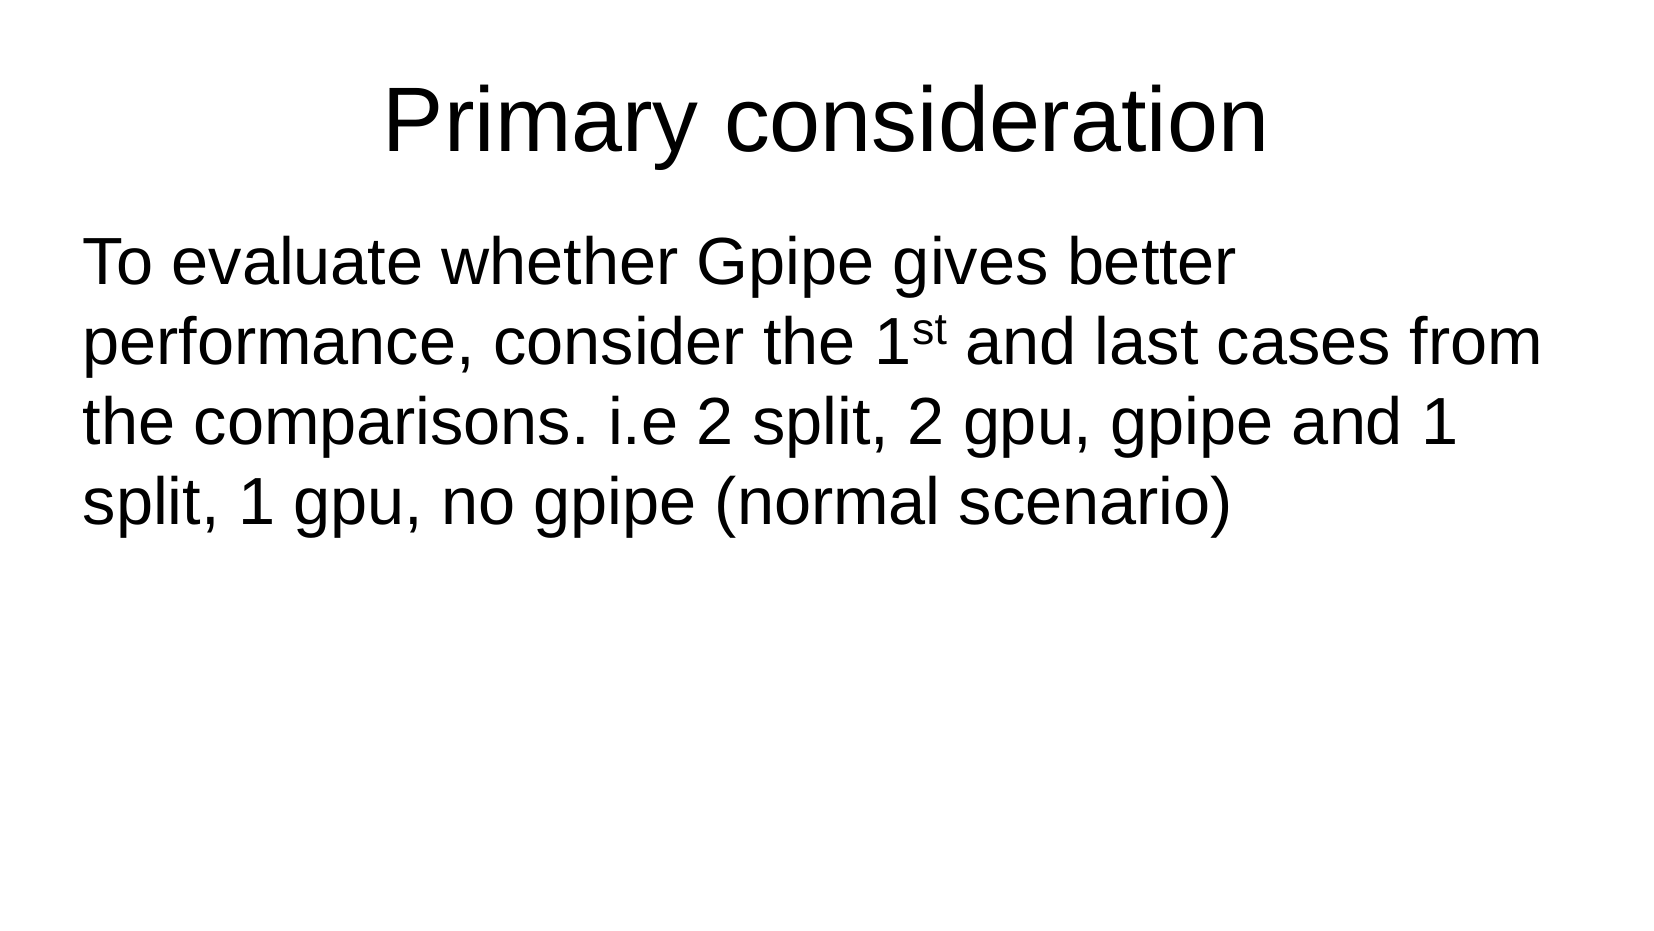

# Primary consideration
To evaluate whether Gpipe gives better performance, consider the 1st and last cases from the comparisons. i.e 2 split, 2 gpu, gpipe and 1 split, 1 gpu, no gpipe (normal scenario)